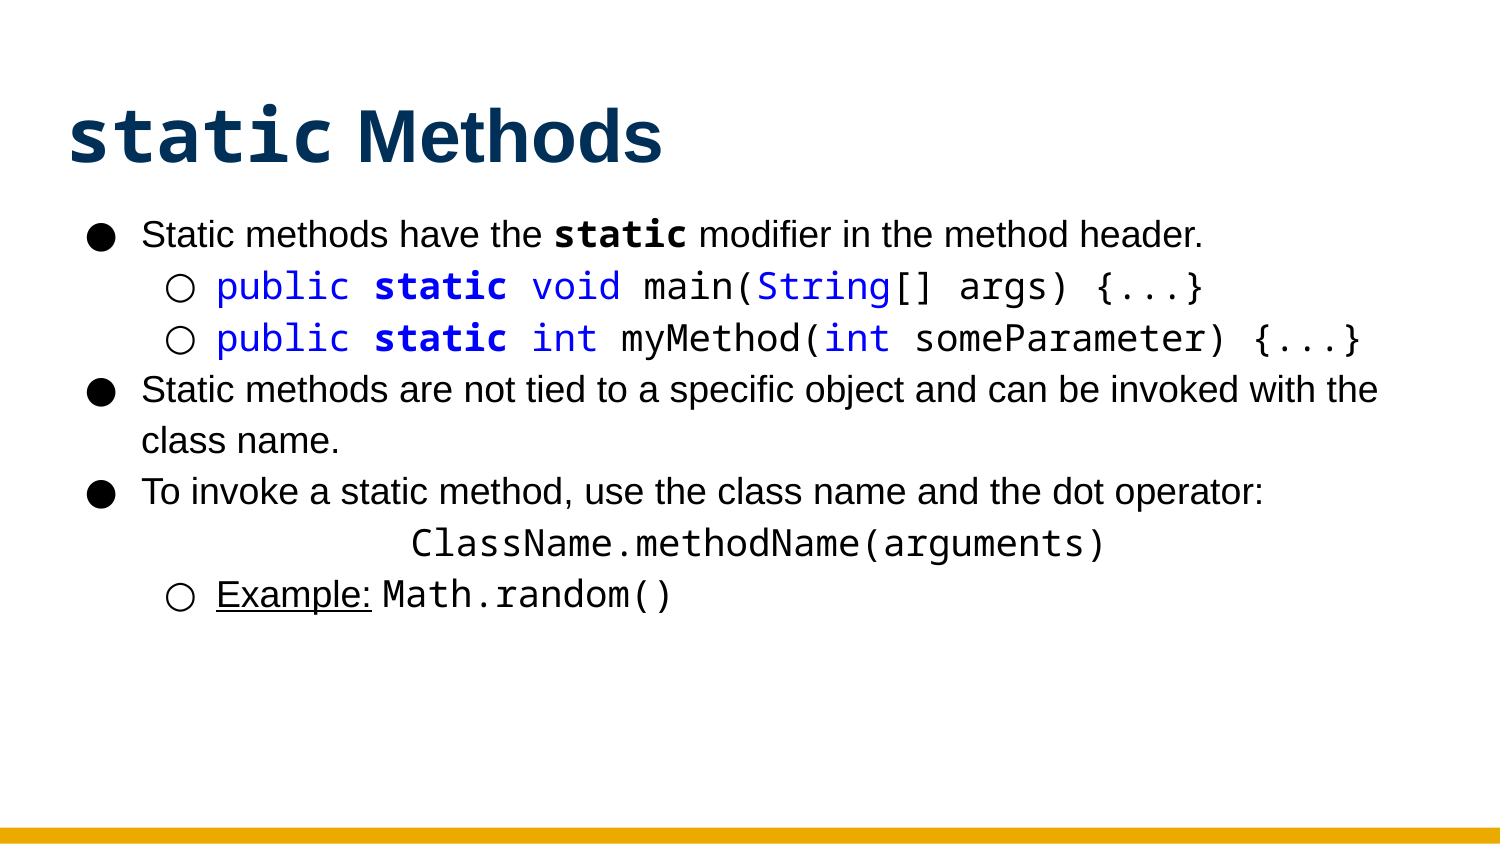

# static Methods
Static methods have the static modifier in the method header.
public static void main(String[] args) {...}
public static int myMethod(int someParameter) {...}
Static methods are not tied to a specific object and can be invoked with the class name.
To invoke a static method, use the class name and the dot operator:
ClassName.methodName(arguments)
Example: Math.random()